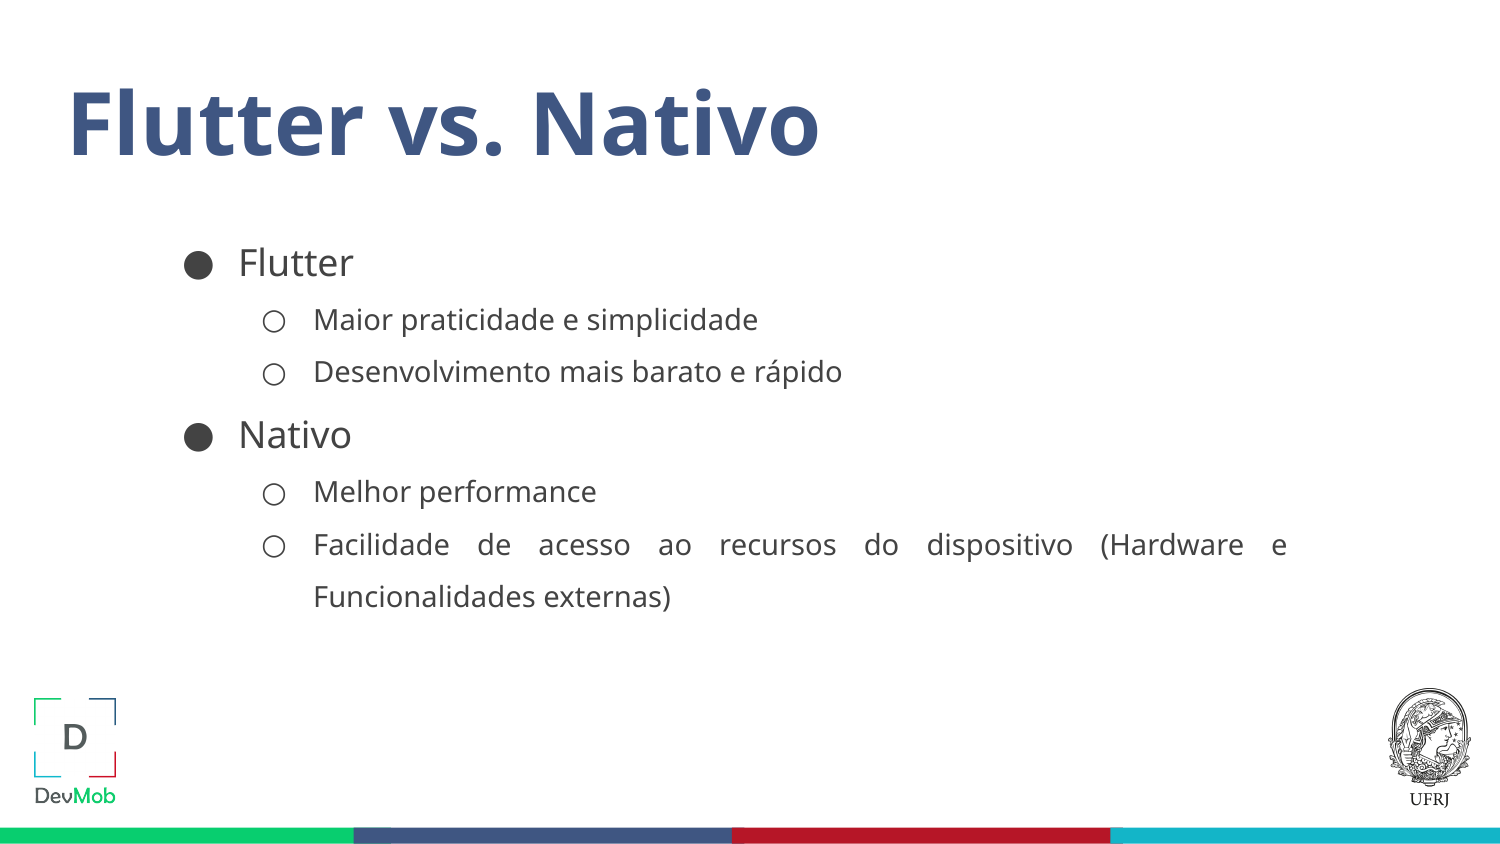

# Flutter vs. Nativo
Flutter
Maior praticidade e simplicidade
Desenvolvimento mais barato e rápido
Nativo
Melhor performance
Facilidade de acesso ao recursos do dispositivo (Hardware e Funcionalidades externas)